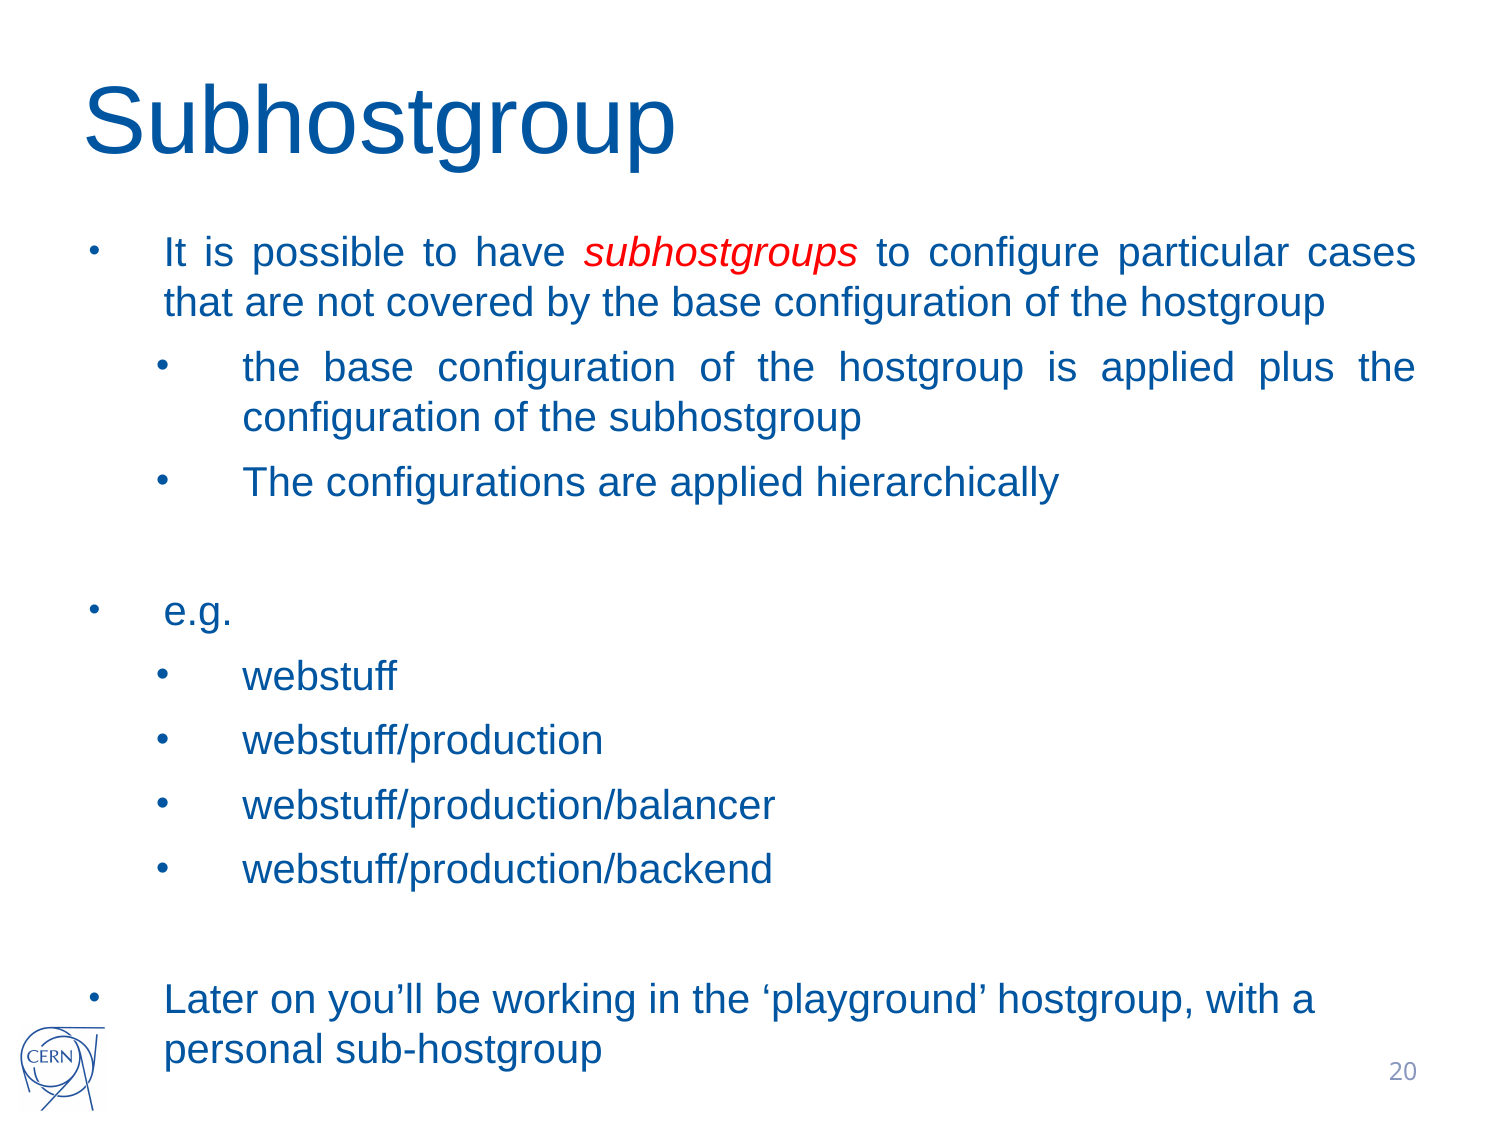

# Subhostgroup
It is possible to have subhostgroups to configure particular cases that are not covered by the base configuration of the hostgroup
the base configuration of the hostgroup is applied plus the configuration of the subhostgroup
The configurations are applied hierarchically
e.g.
webstuff
webstuff/production
webstuff/production/balancer
webstuff/production/backend
Later on you’ll be working in the ‘playground’ hostgroup, with a personal sub-hostgroup